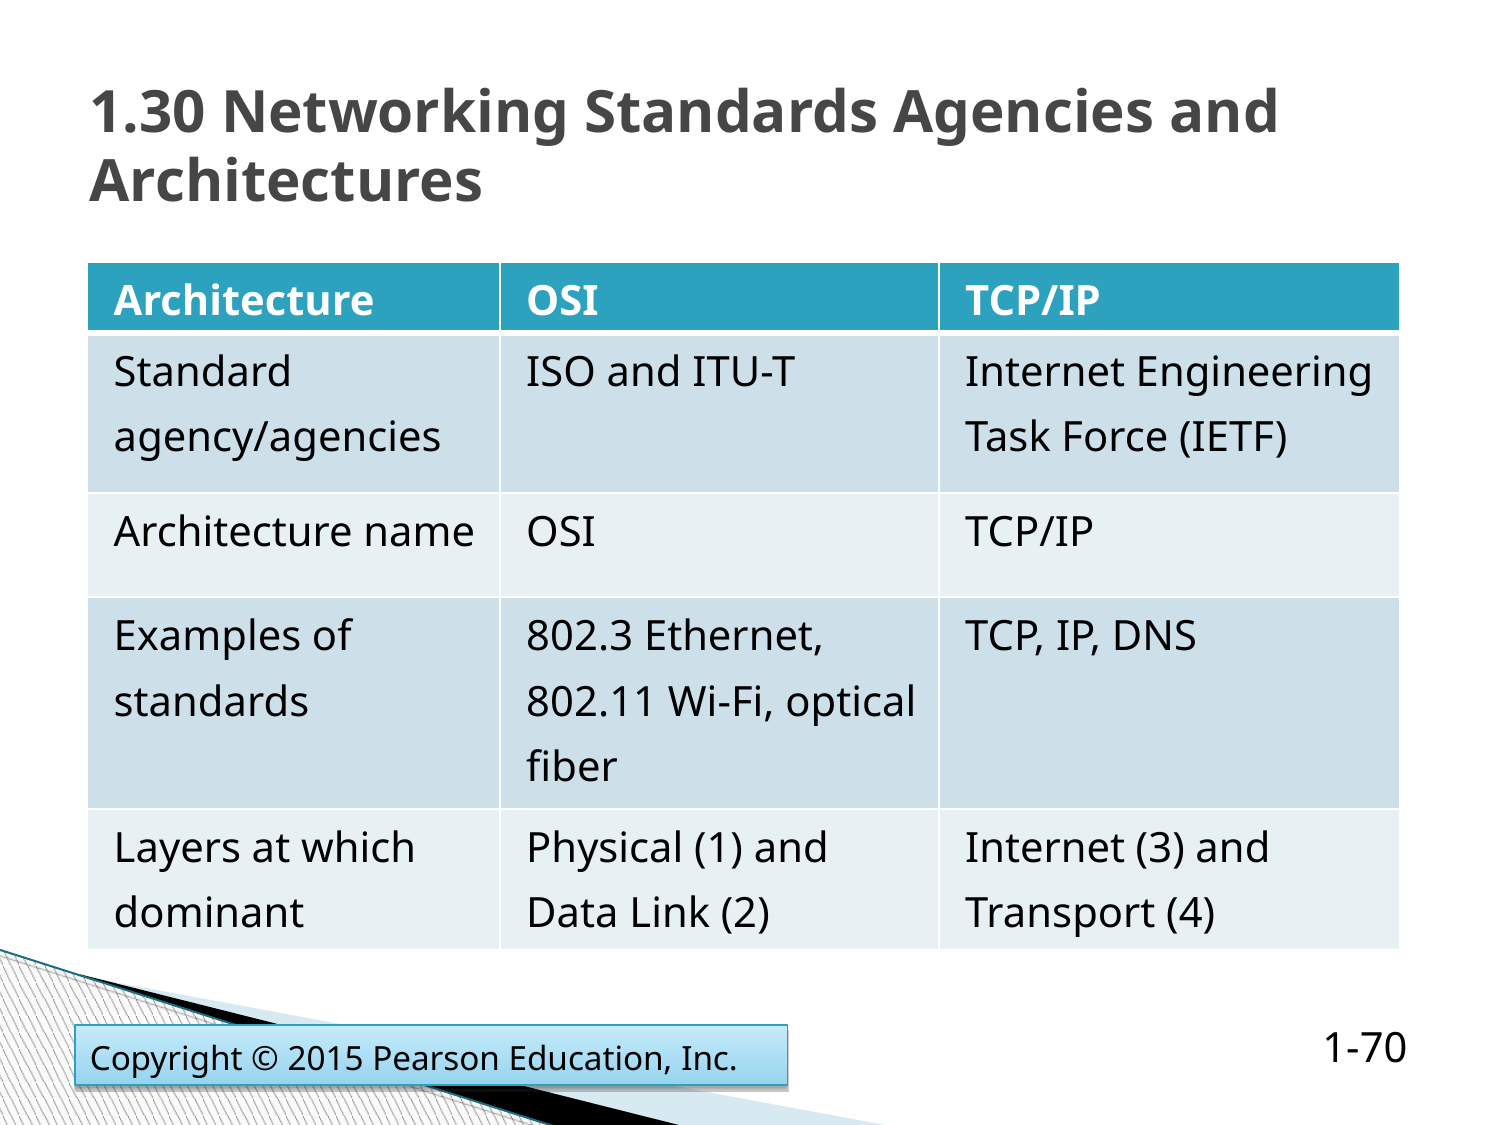

# 1.30 Networking Standards Agencies and Architectures
| Architecture | OSI | TCP/IP |
| --- | --- | --- |
| Standard agency/agencies | ISO and ITU-T | Internet Engineering Task Force (IETF) |
| Architecture name | OSI | TCP/IP |
| Examples of standards | 802.3 Ethernet, 802.11 Wi-Fi, optical fiber | TCP, IP, DNS |
| Layers at which dominant | Physical (1) and Data Link (2) | Internet (3) and Transport (4) |
Copyright © 2015 Pearson Education, Inc.